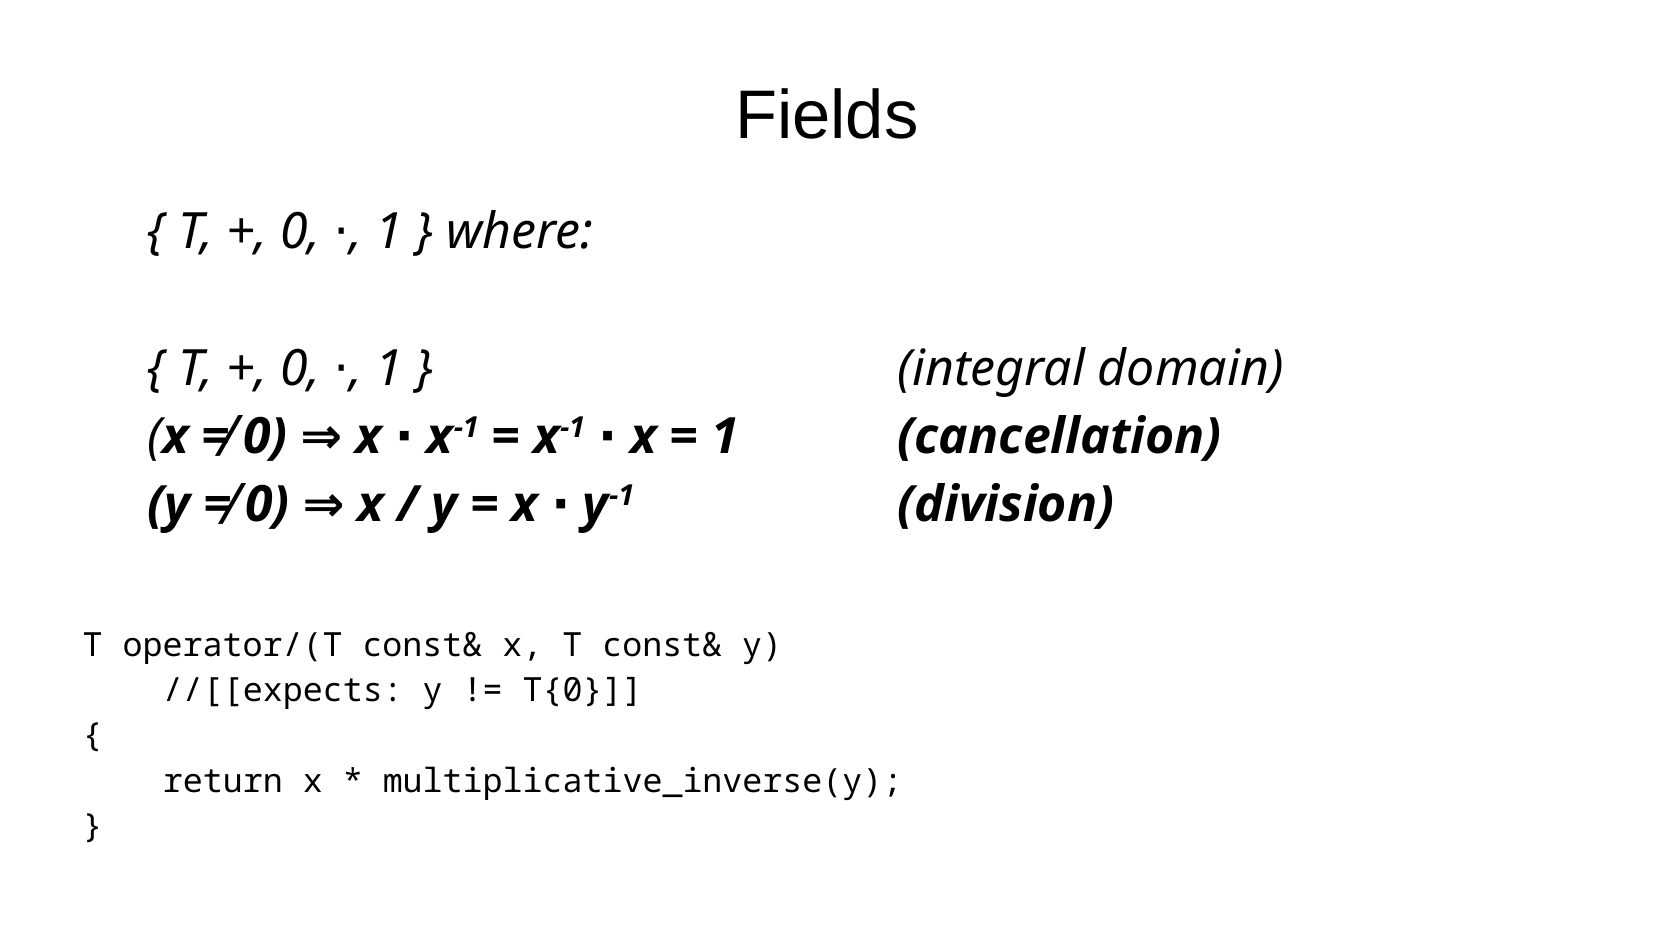

Fields
# { T, +, 0, ⋅, 1 } where: { T, +, 0, ⋅, 1 }							(integral domain) (x ≠ 0) ⇒ x ⋅ x-1 = x-1 ⋅ x = 1			(cancellation) (y ≠ 0) ⇒ x / y = x ⋅ y-1				(division)
T operator/(T const& x, T const& y)
 //[[expects: y != T{0}]]
{
 return x * multiplicative_inverse(y);
}